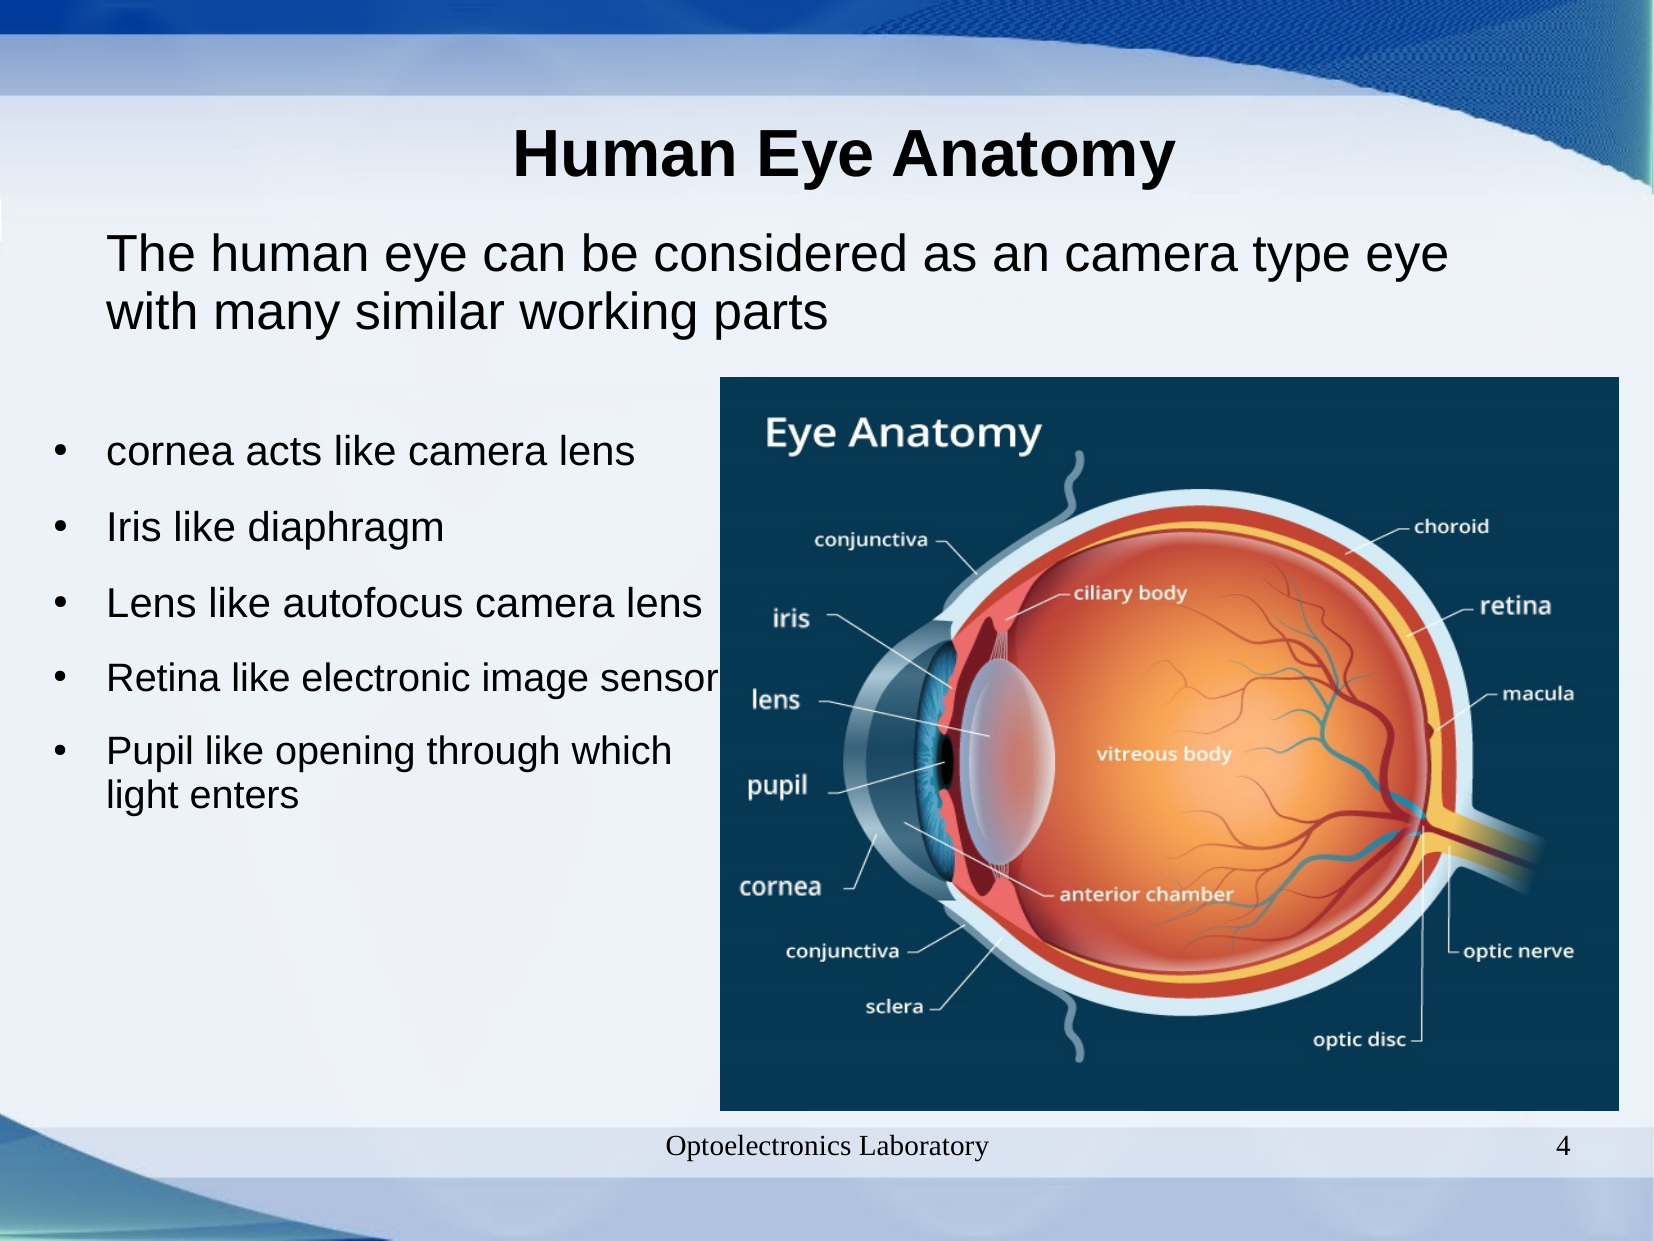

# Human Eye Anatomy
Τhe human eye can be considered as an camera type eye
with many similar working parts
cornea acts like camera lens
Iris like diaphragm
Lens like autofocus camera lens
Retina like electronic image sensor
Pupil like opening through which
light enters
Optoelectronics Laboratory
4